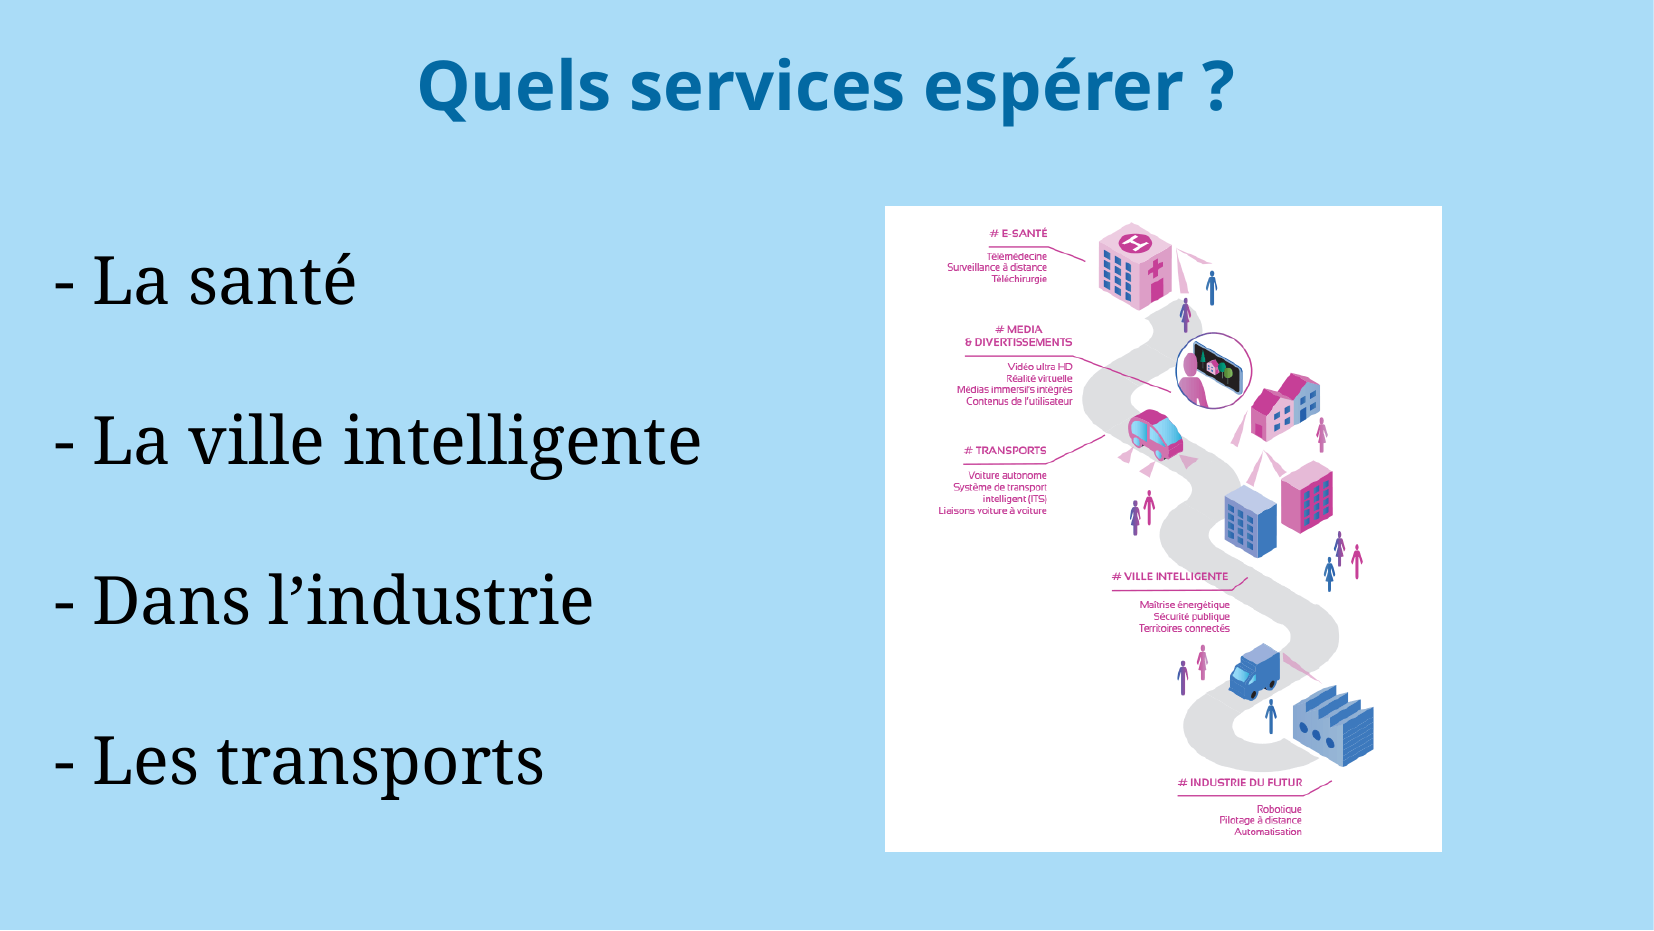

# Quels services espérer ?
- La santé
- La ville intelligente
- Dans l’industrie
- Les transports